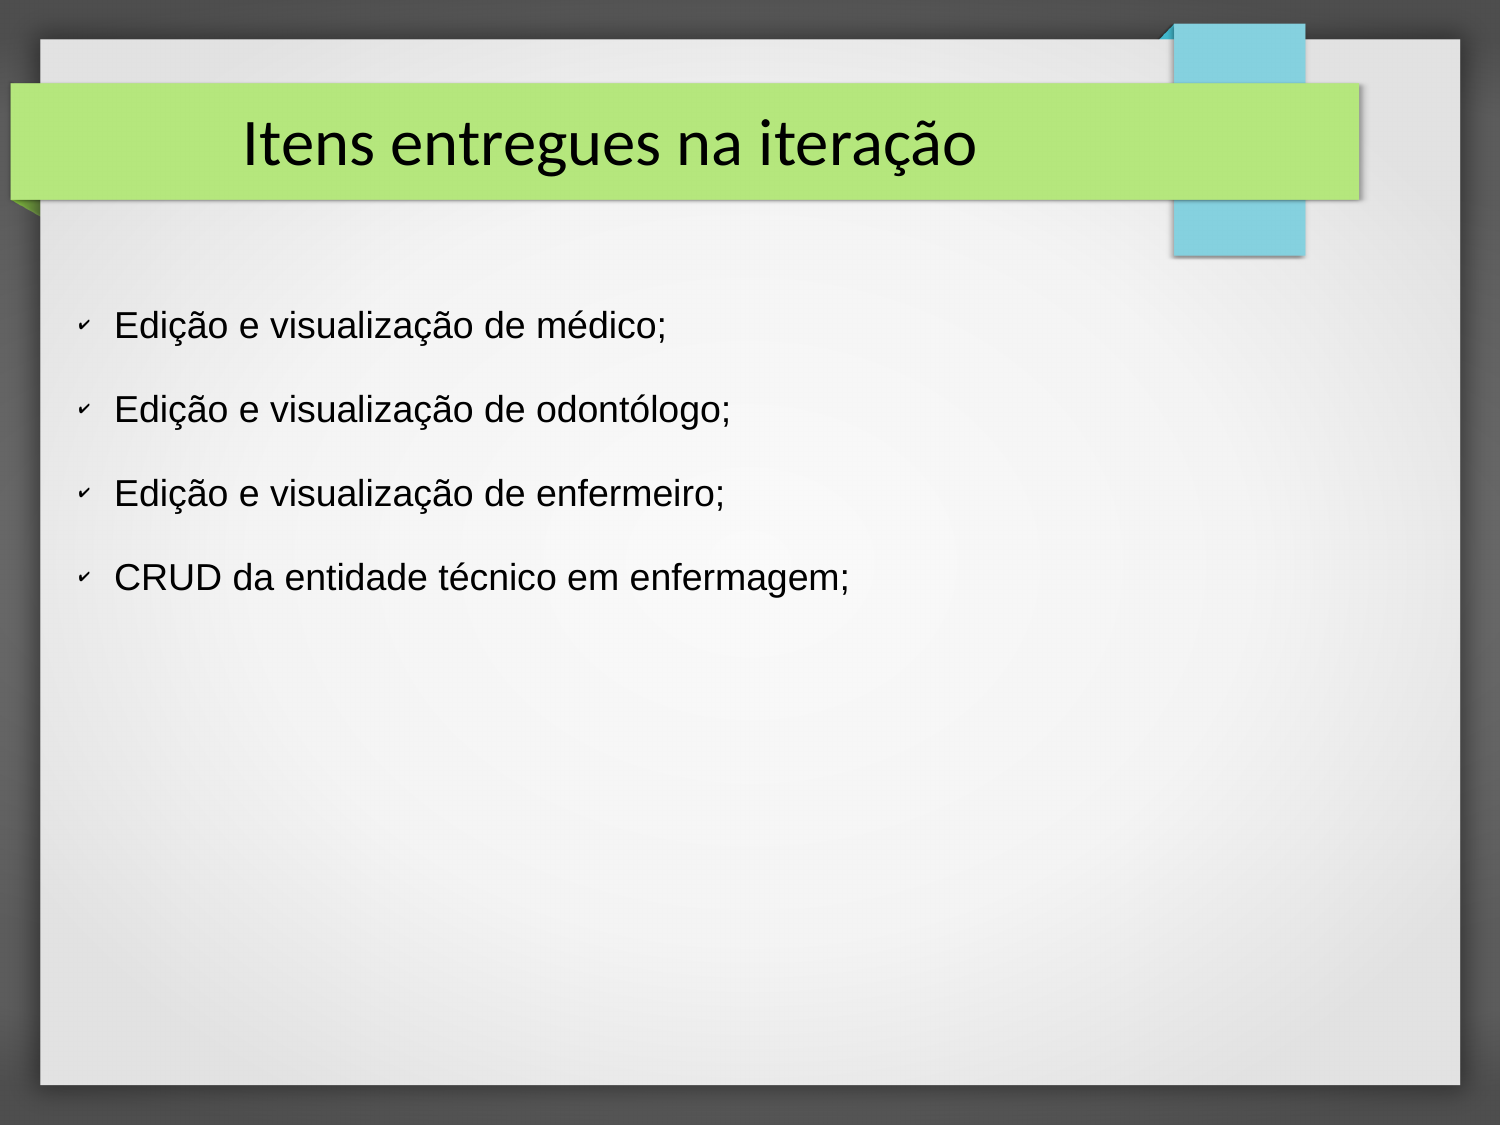

Itens entregues na iteração
Edição e visualização de médico;
Edição e visualização de odontólogo;
Edição e visualização de enfermeiro;
CRUD da entidade técnico em enfermagem;